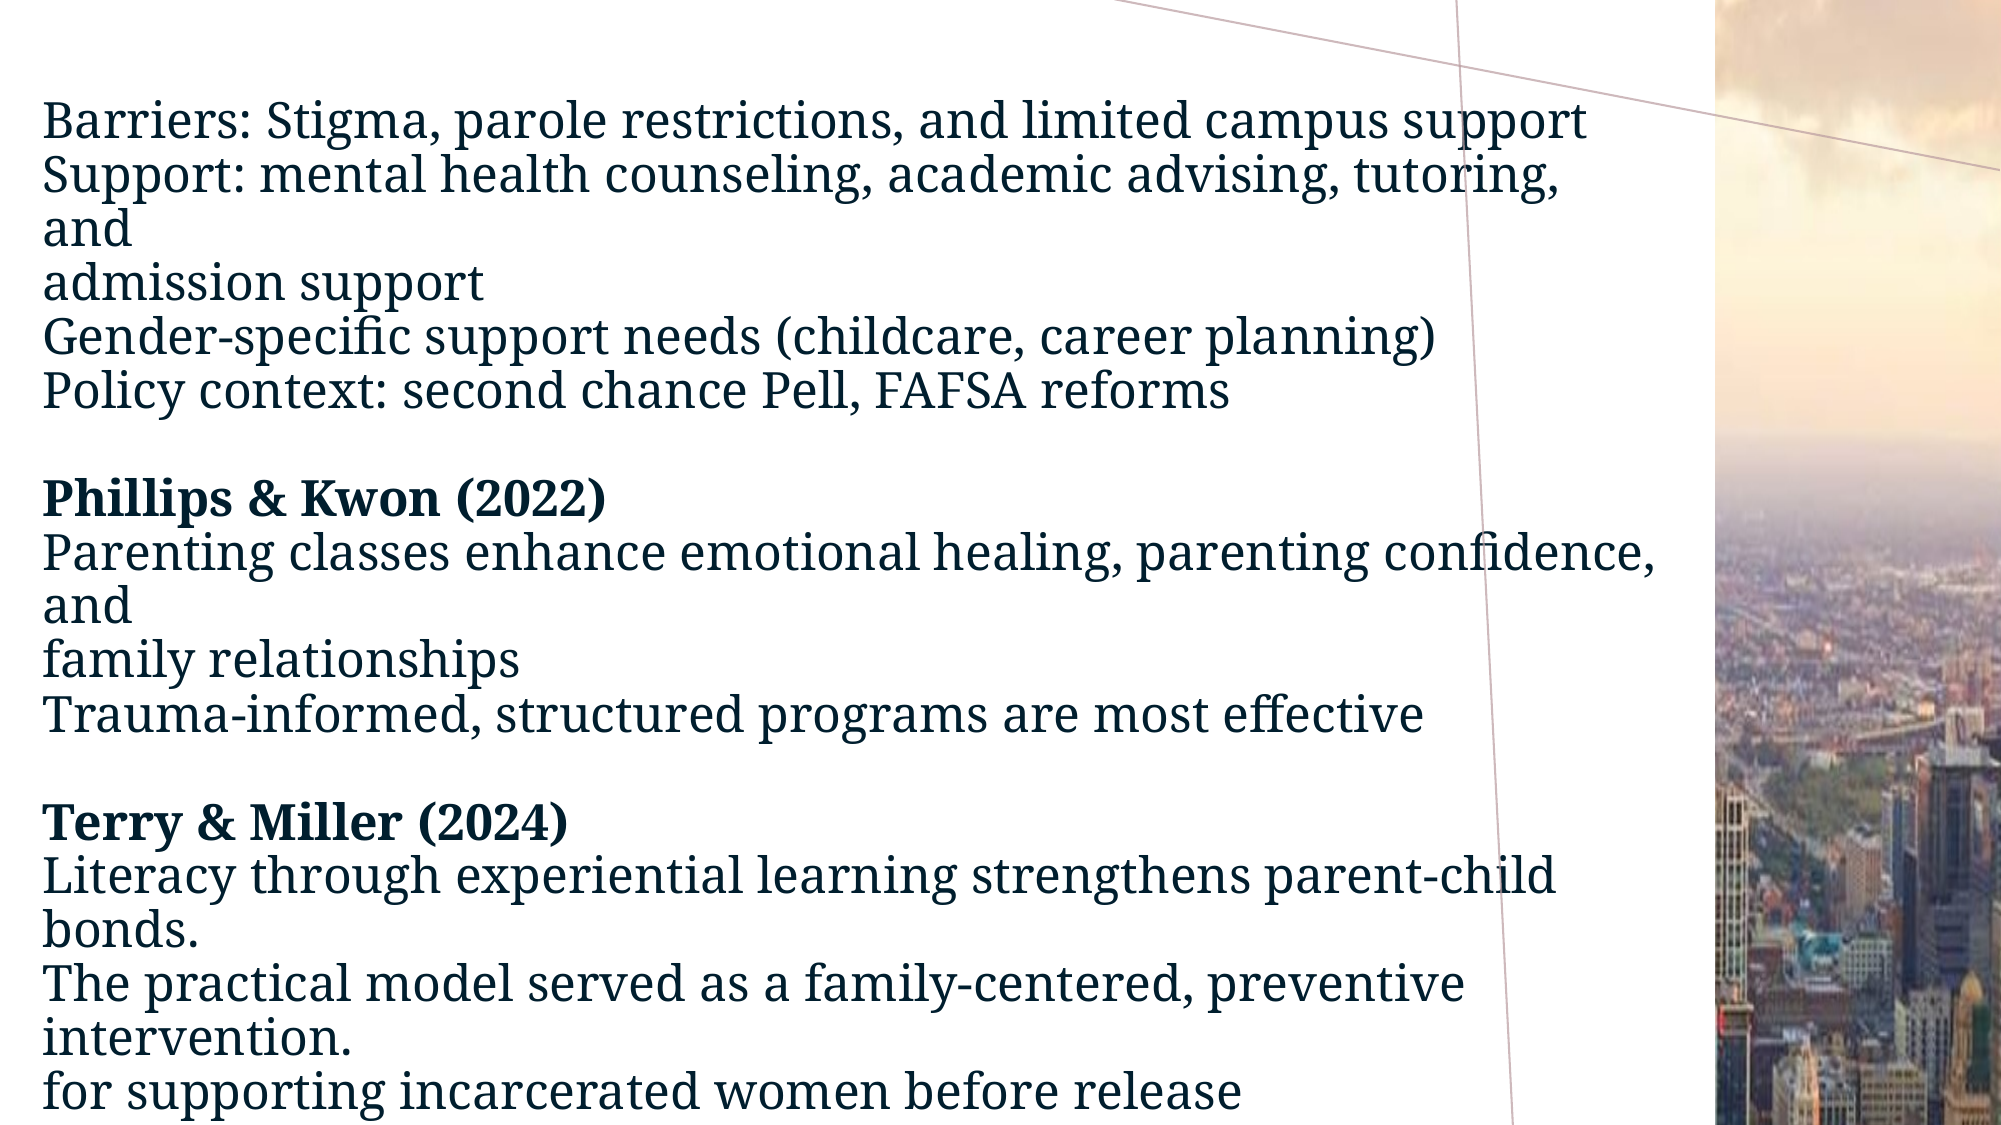

# Barriers: Stigma, parole restrictions, and limited campus support Support: mental health counseling, academic advising, tutoring, and admission support Gender-specific support needs (childcare, career planning) Policy context: second chance Pell, FAFSA reforms Phillips & Kwon (2022) Parenting classes enhance emotional healing, parenting confidence, and family relationships Trauma-informed, structured programs are most effective Terry & Miller (2024) Literacy through experiential learning strengthens parent-child bonds. The practical model served as a family-centered, preventive intervention. for supporting incarcerated women before release